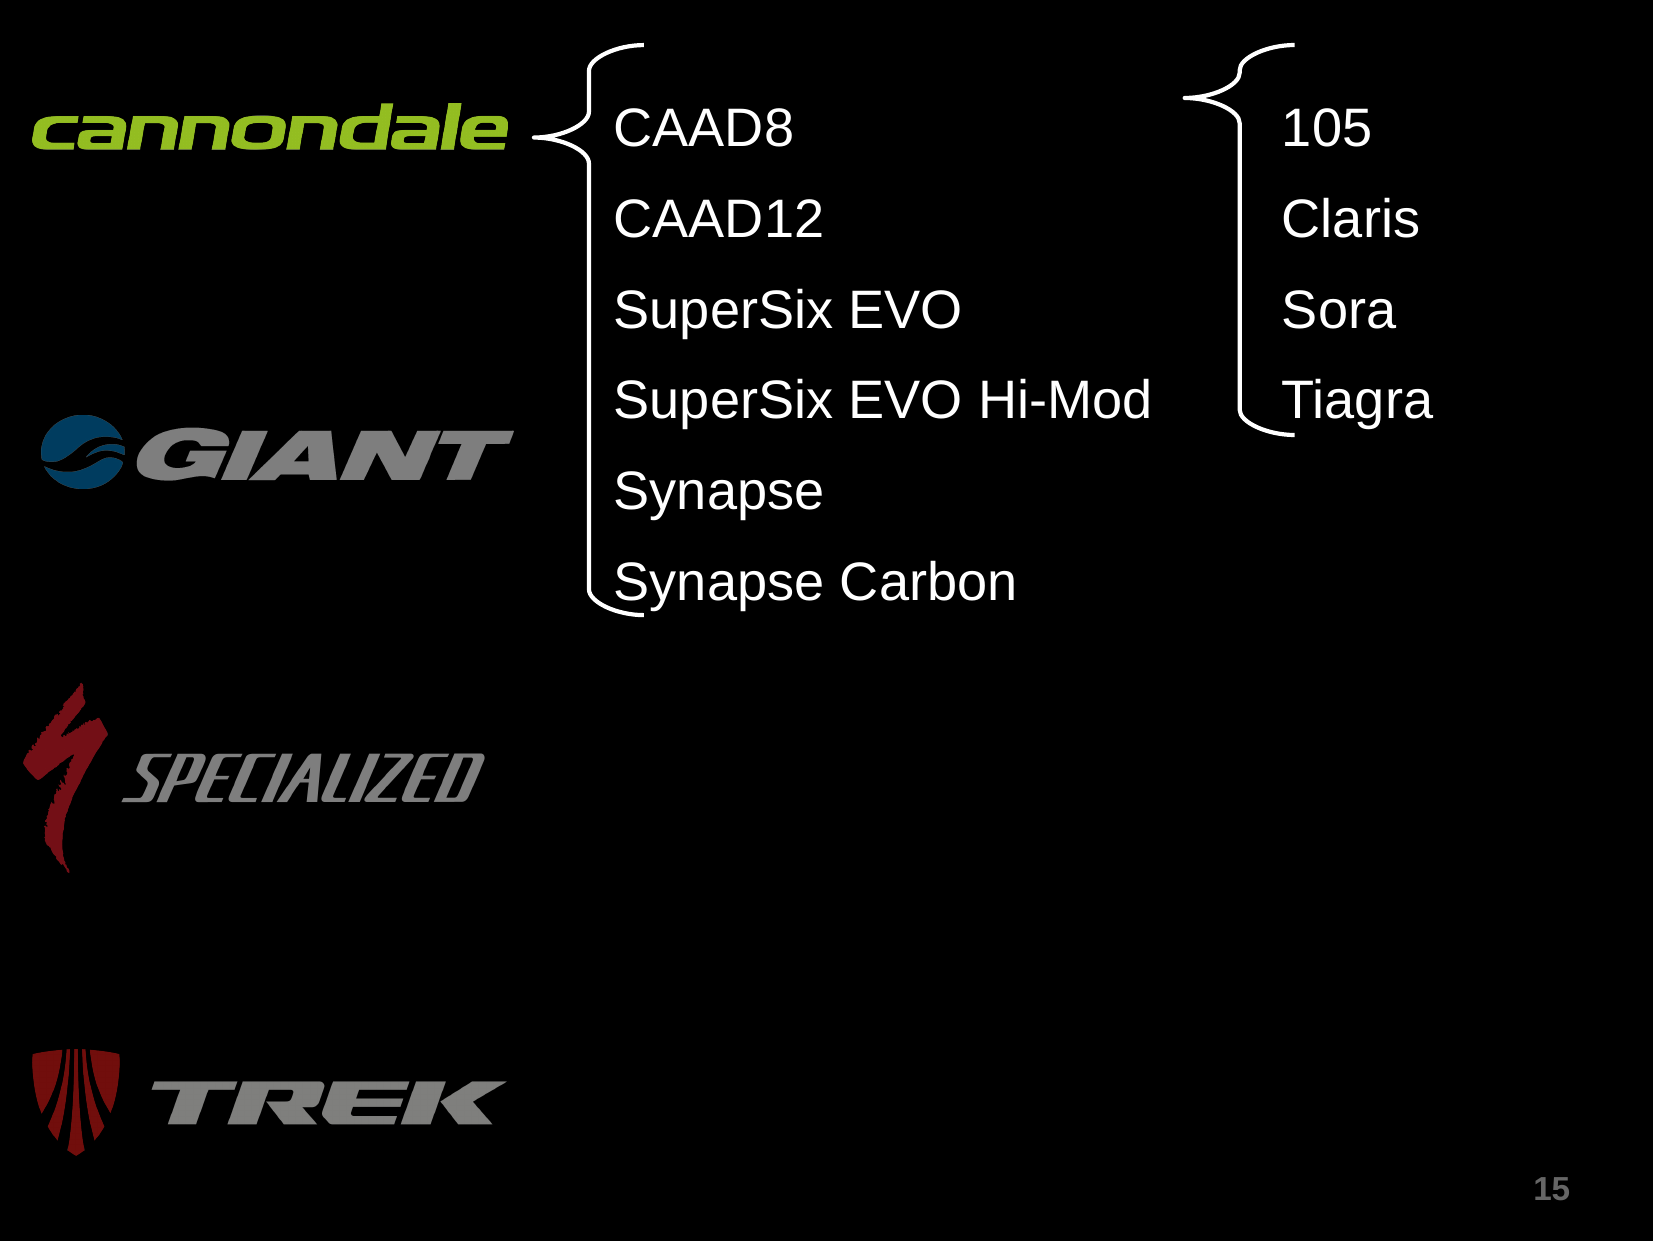

105
Claris
Sora
Tiagra
CAAD8
CAAD12
SuperSix EVO
SuperSix EVO Hi-Mod
Synapse
Synapse Carbon
15